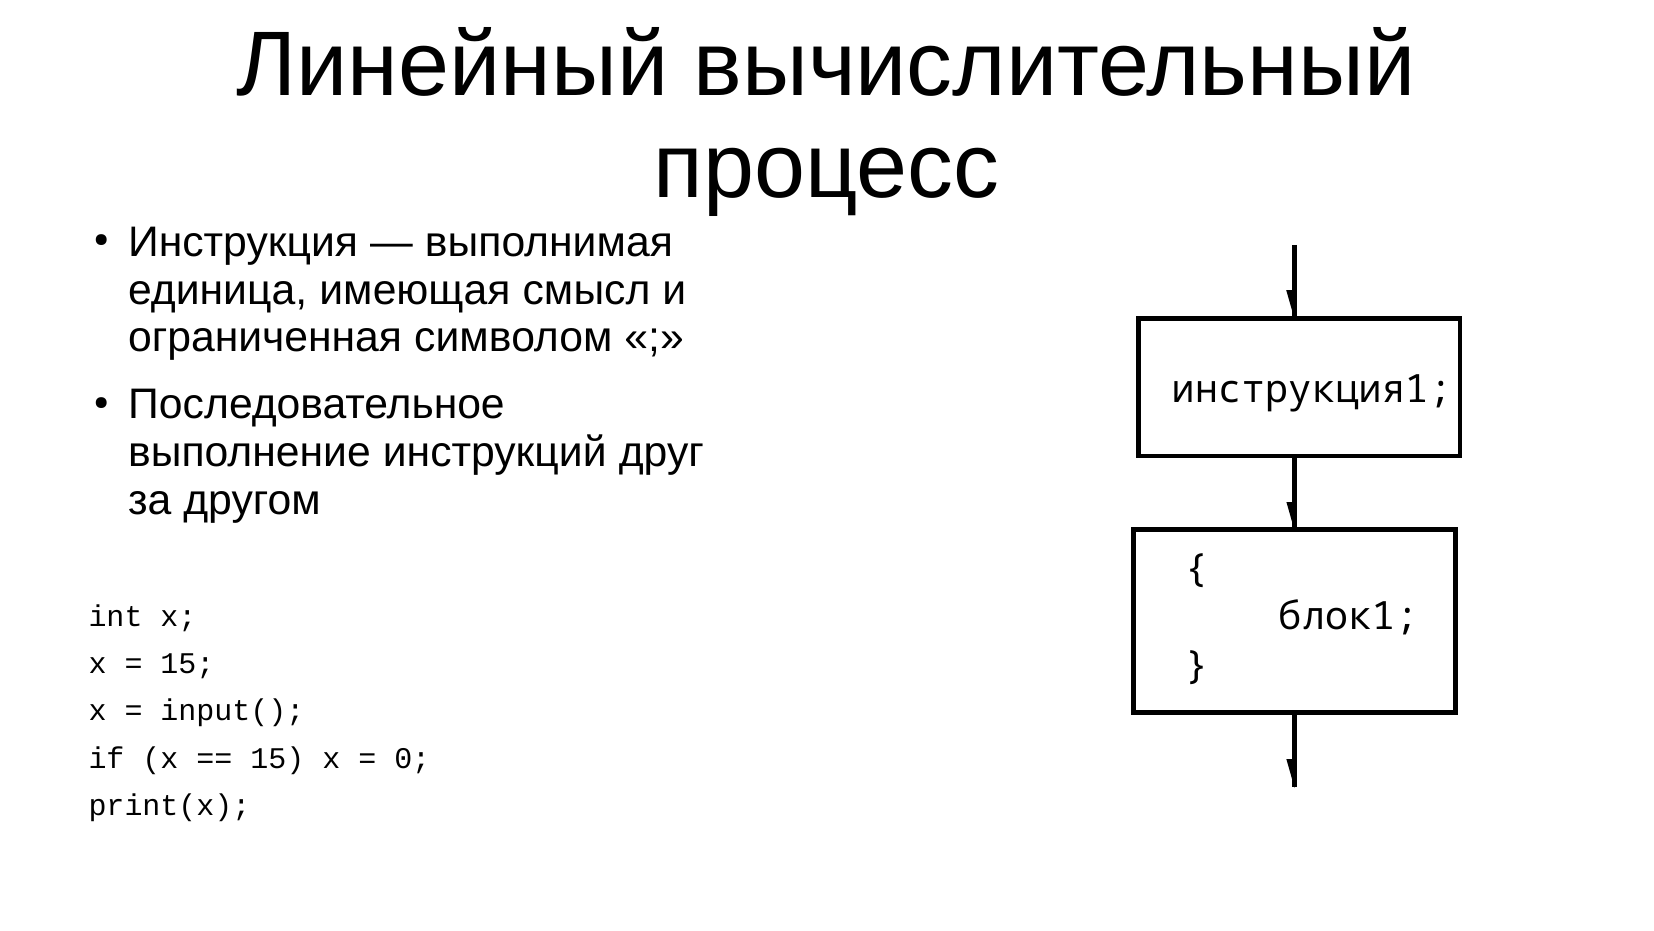

# Линейный вычислительный процесс
Инструкция — выполнимая единица, имеющая смысл и ограниченная символом «;»
Последовательное выполнение инструкций друг за другом
int x;
x = 15;
x = input();
if (x == 15) x = 0;
print(x);